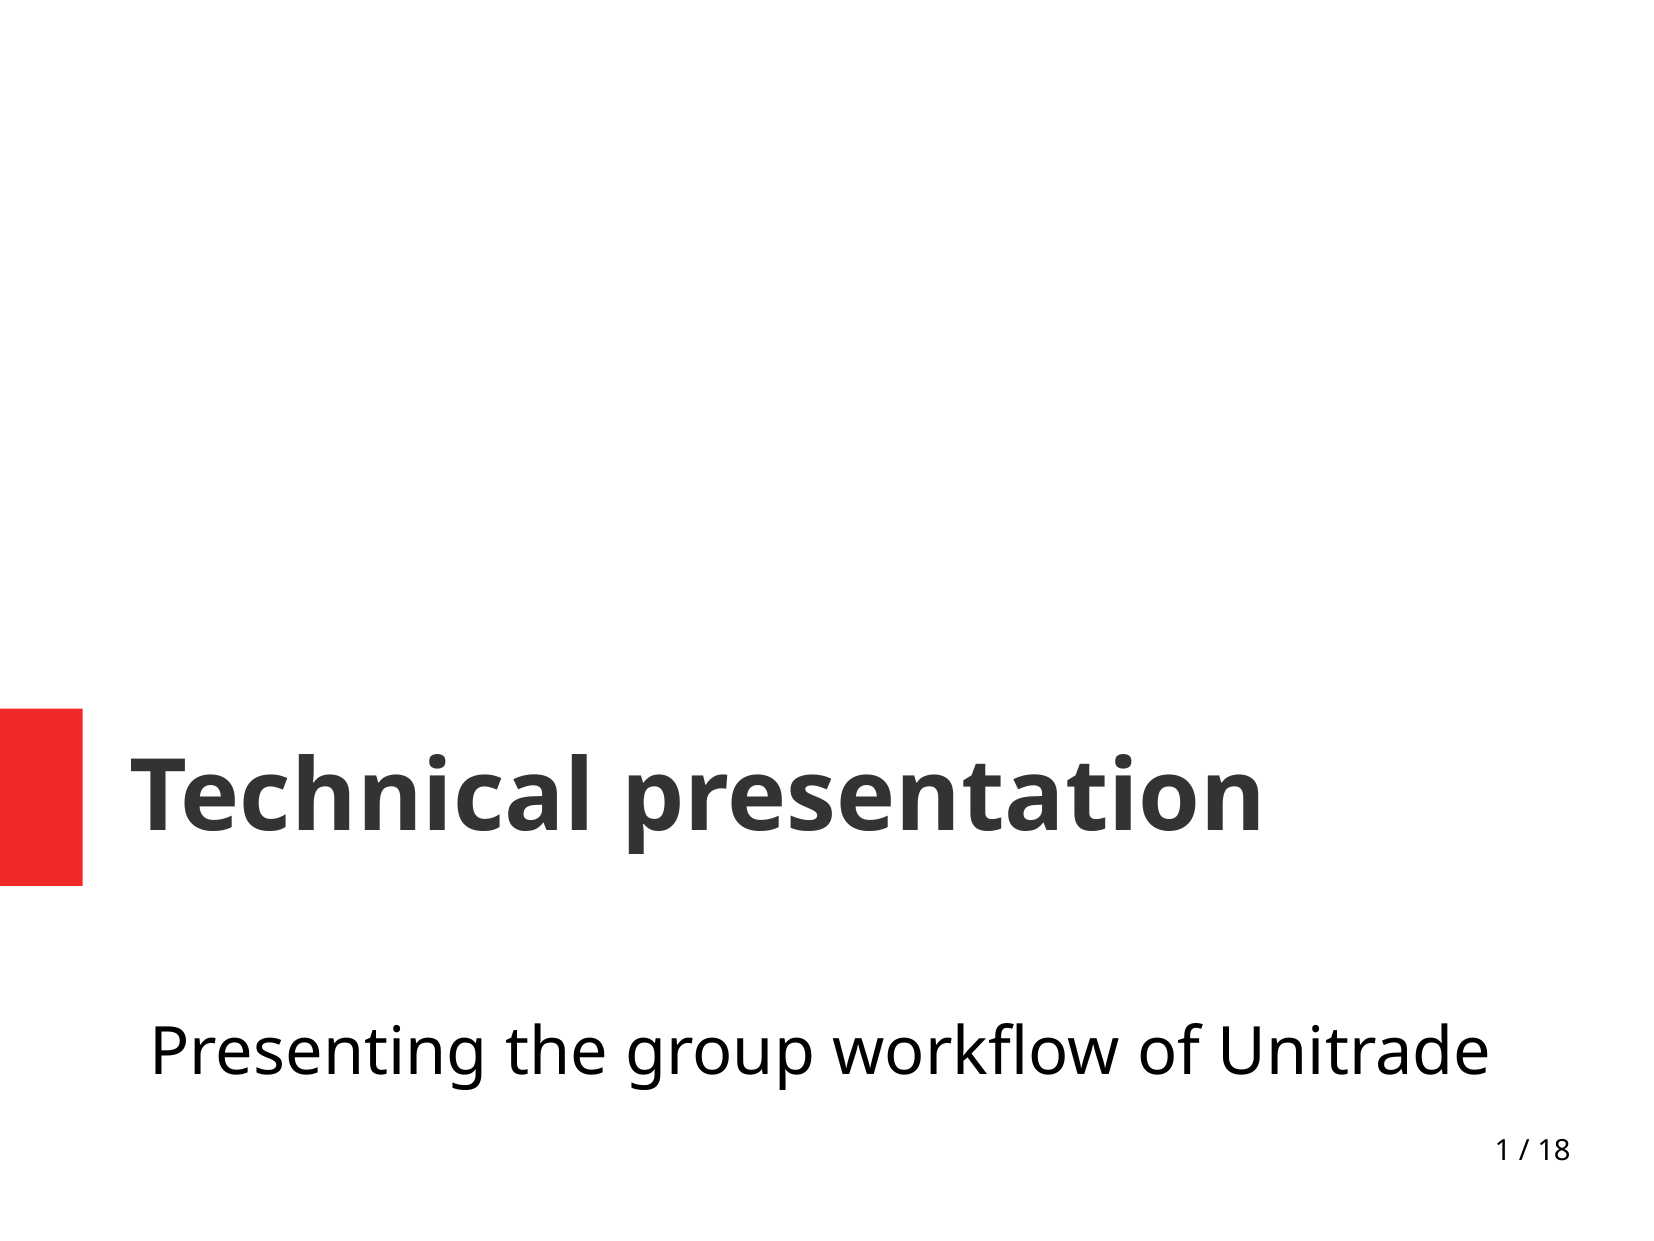

# Technical presentation
Presenting the group workflow of Unitrade
1